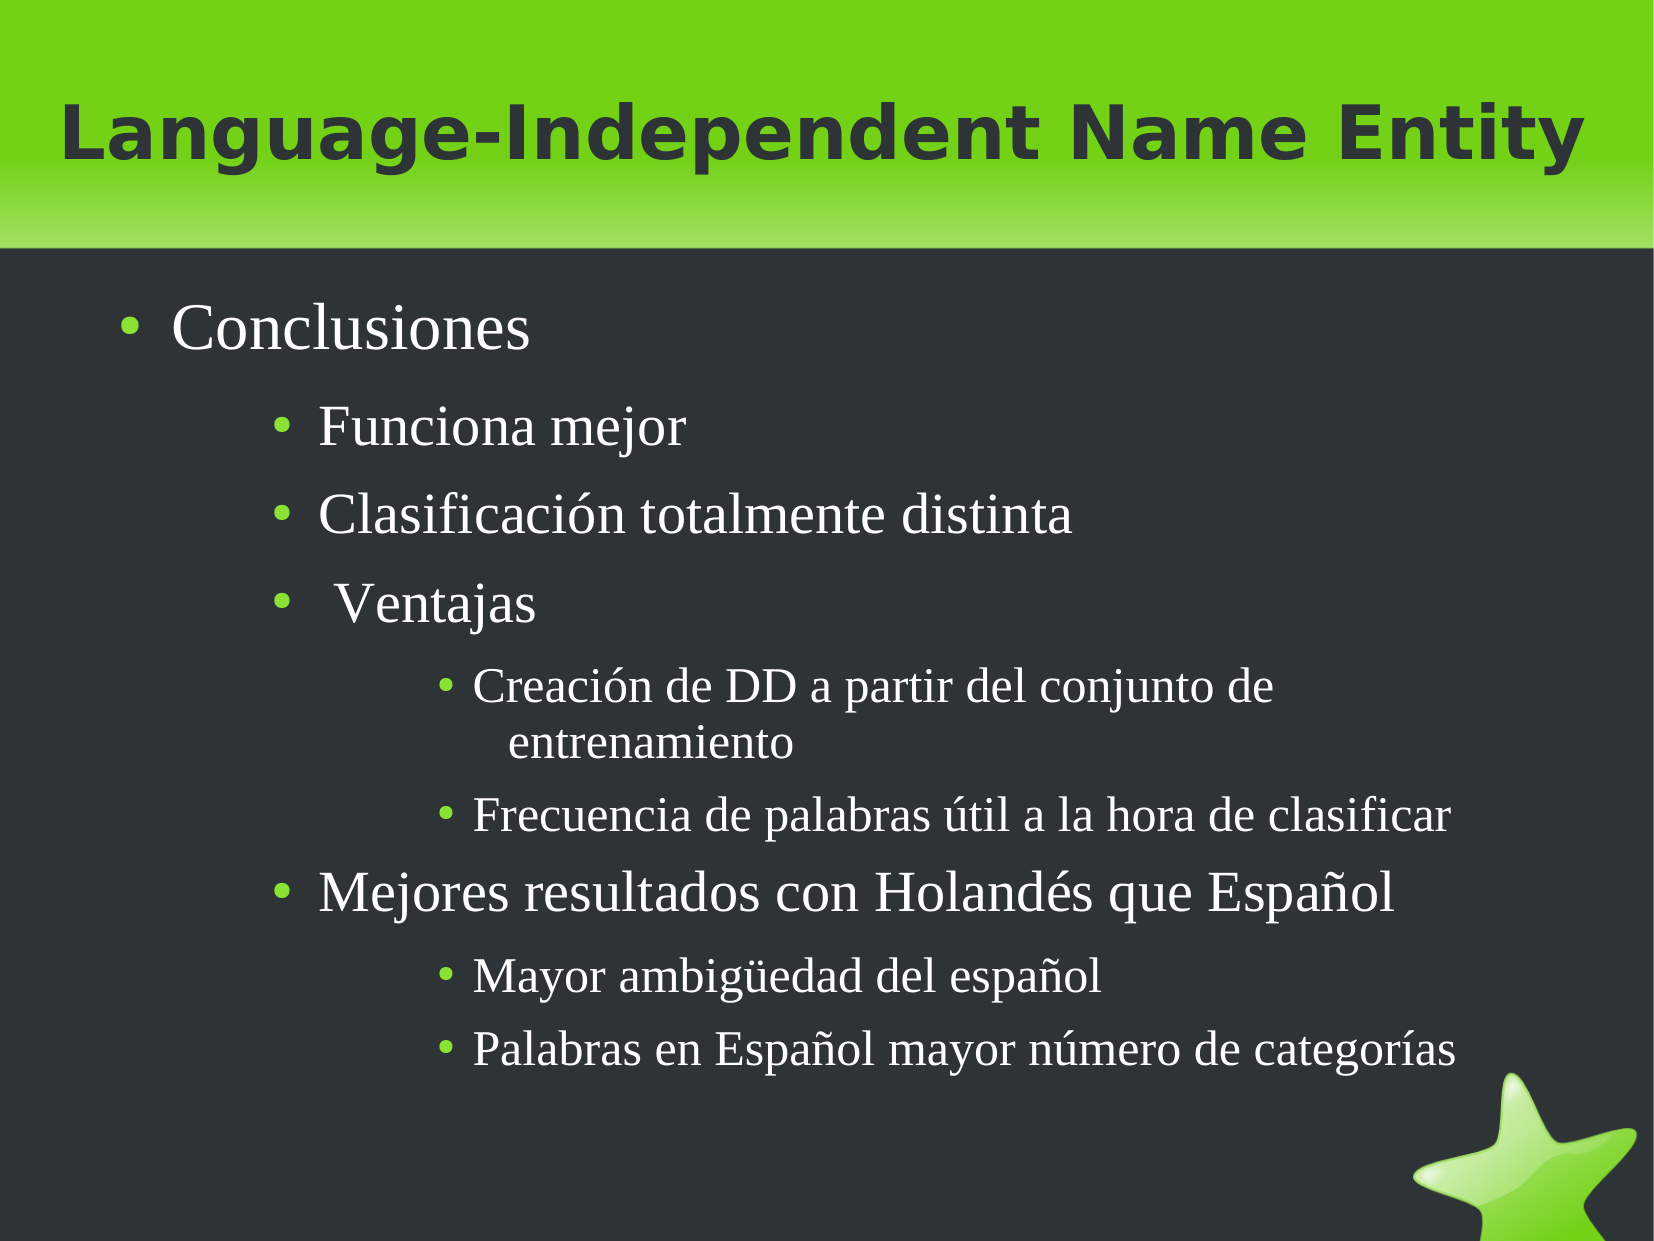

Language-Independent Name Entity
# Conclusiones
Funciona mejor
Clasificación totalmente distinta
 Ventajas
Creación de DD a partir del conjunto de entrenamiento
Frecuencia de palabras útil a la hora de clasificar
Mejores resultados con Holandés que Español
Mayor ambigüedad del español
Palabras en Español mayor número de categorías